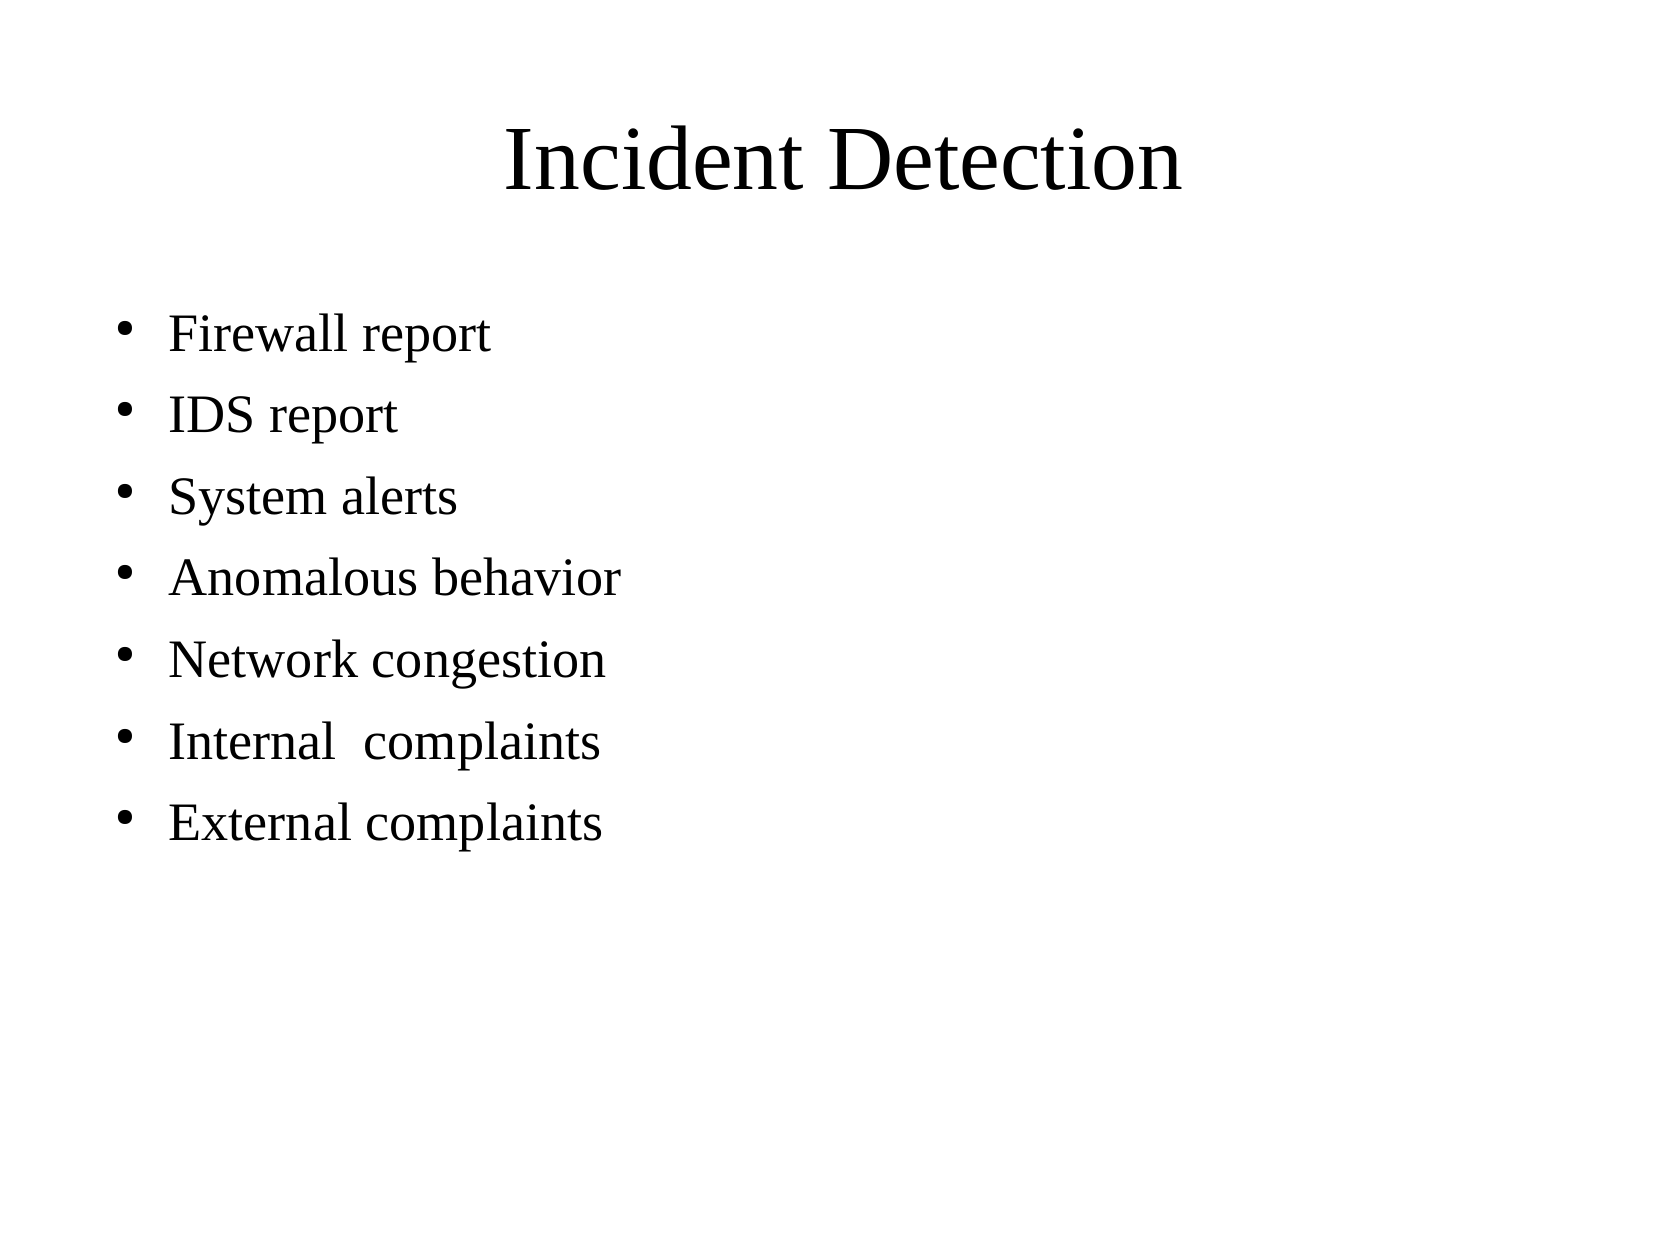

# Incident Detection
Firewall report
IDS report
System alerts
Anomalous behavior
Network congestion
Internal complaints
External complaints